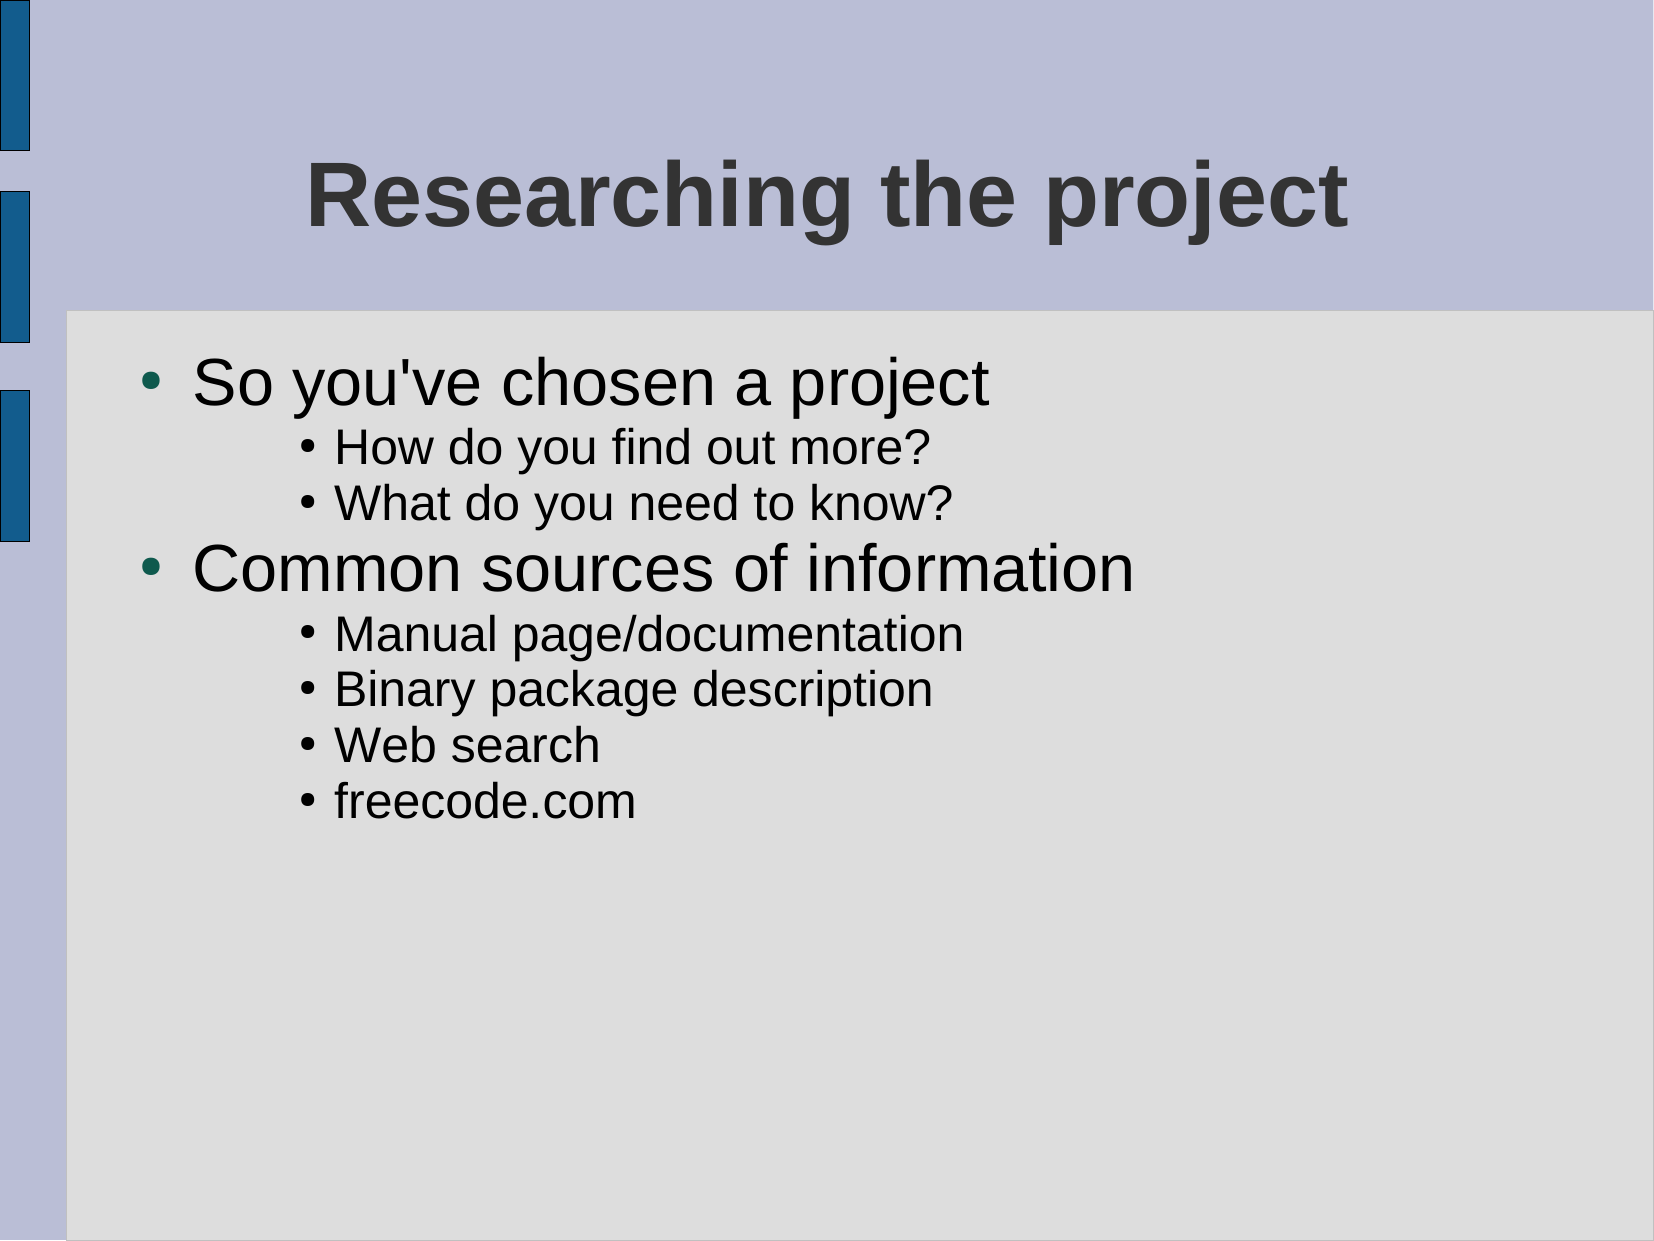

# Researching the project
So you've chosen a project
How do you find out more?
What do you need to know?
Common sources of information
Manual page/documentation
Binary package description
Web search
freecode.com